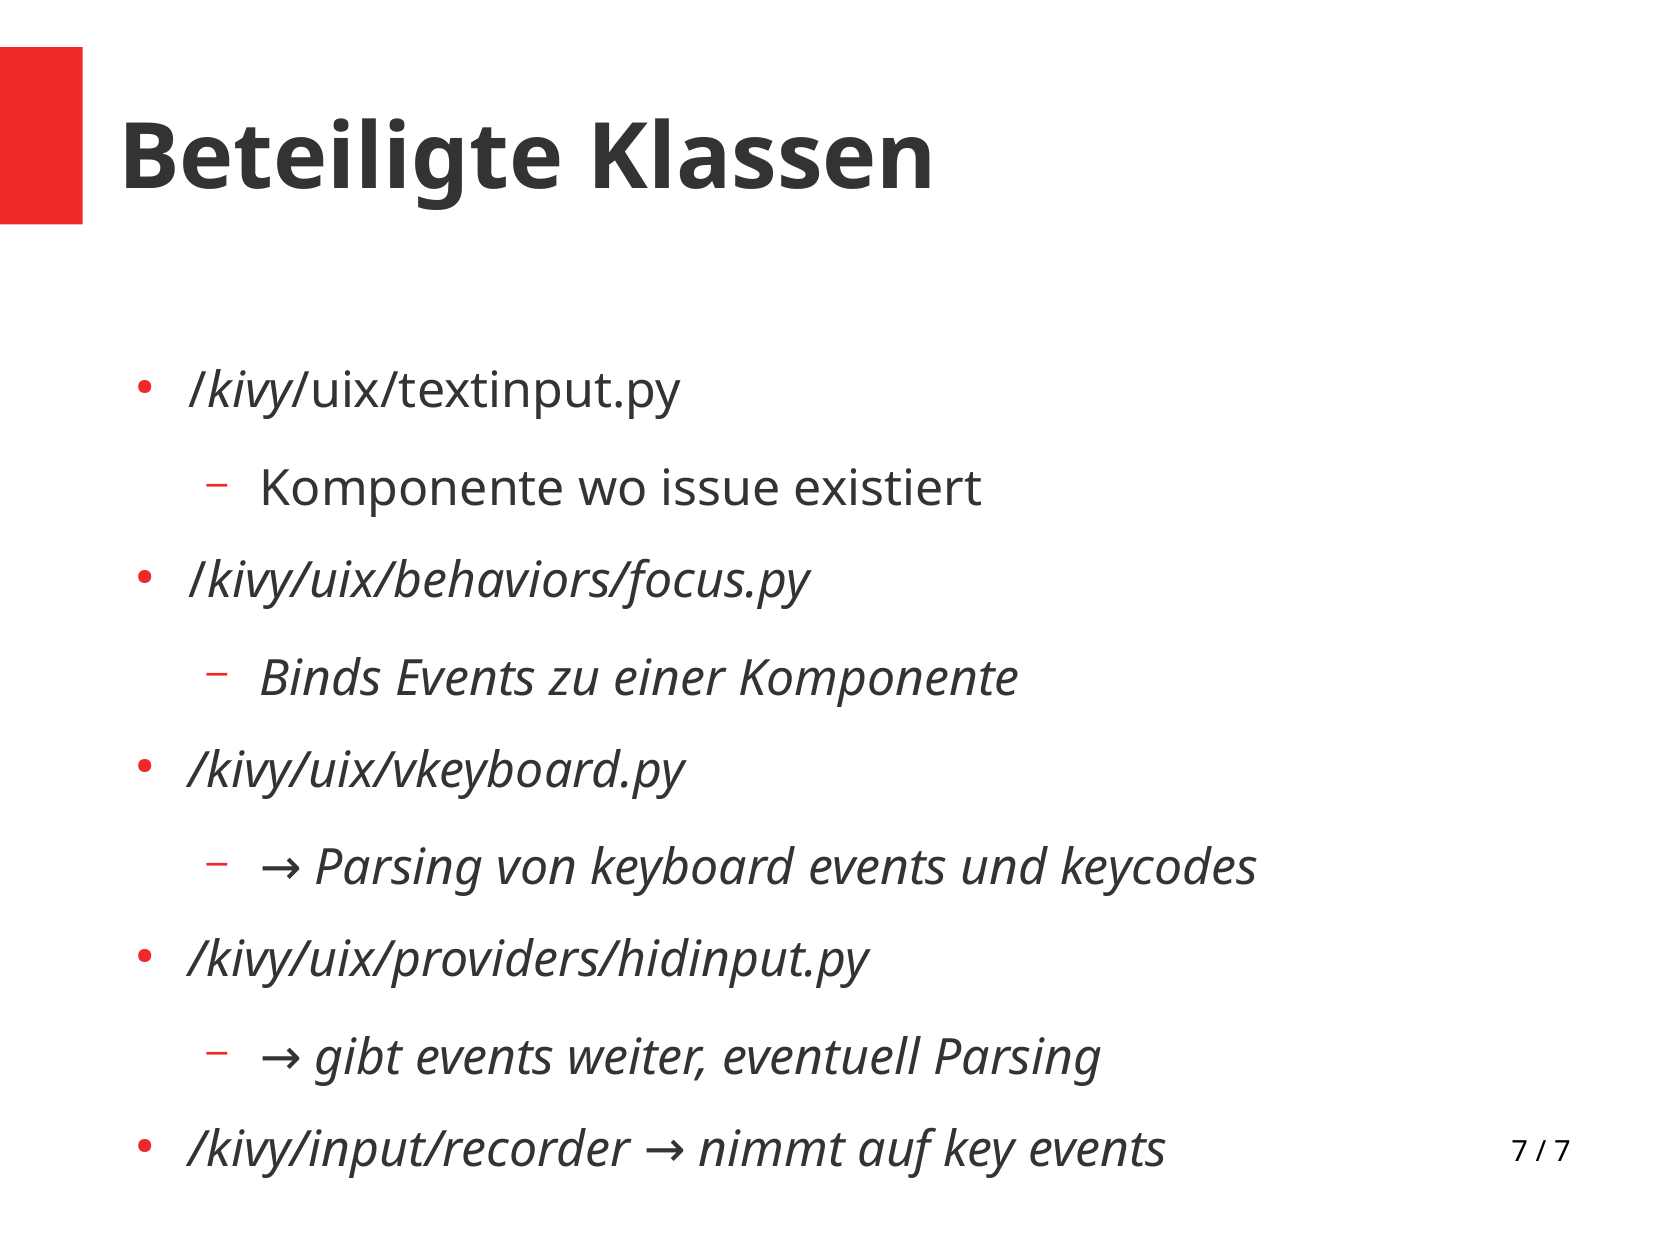

Beteiligte Klassen
# /kivy/uix/textinput.py
Komponente wo issue existiert
/kivy/uix/behaviors/focus.py
Binds Events zu einer Komponente
/kivy/uix/vkeyboard.py
→ Parsing von keyboard events und keycodes
/kivy/uix/providers/hidinput.py
→ gibt events weiter, eventuell Parsing
/kivy/input/recorder → nimmt auf key events
7